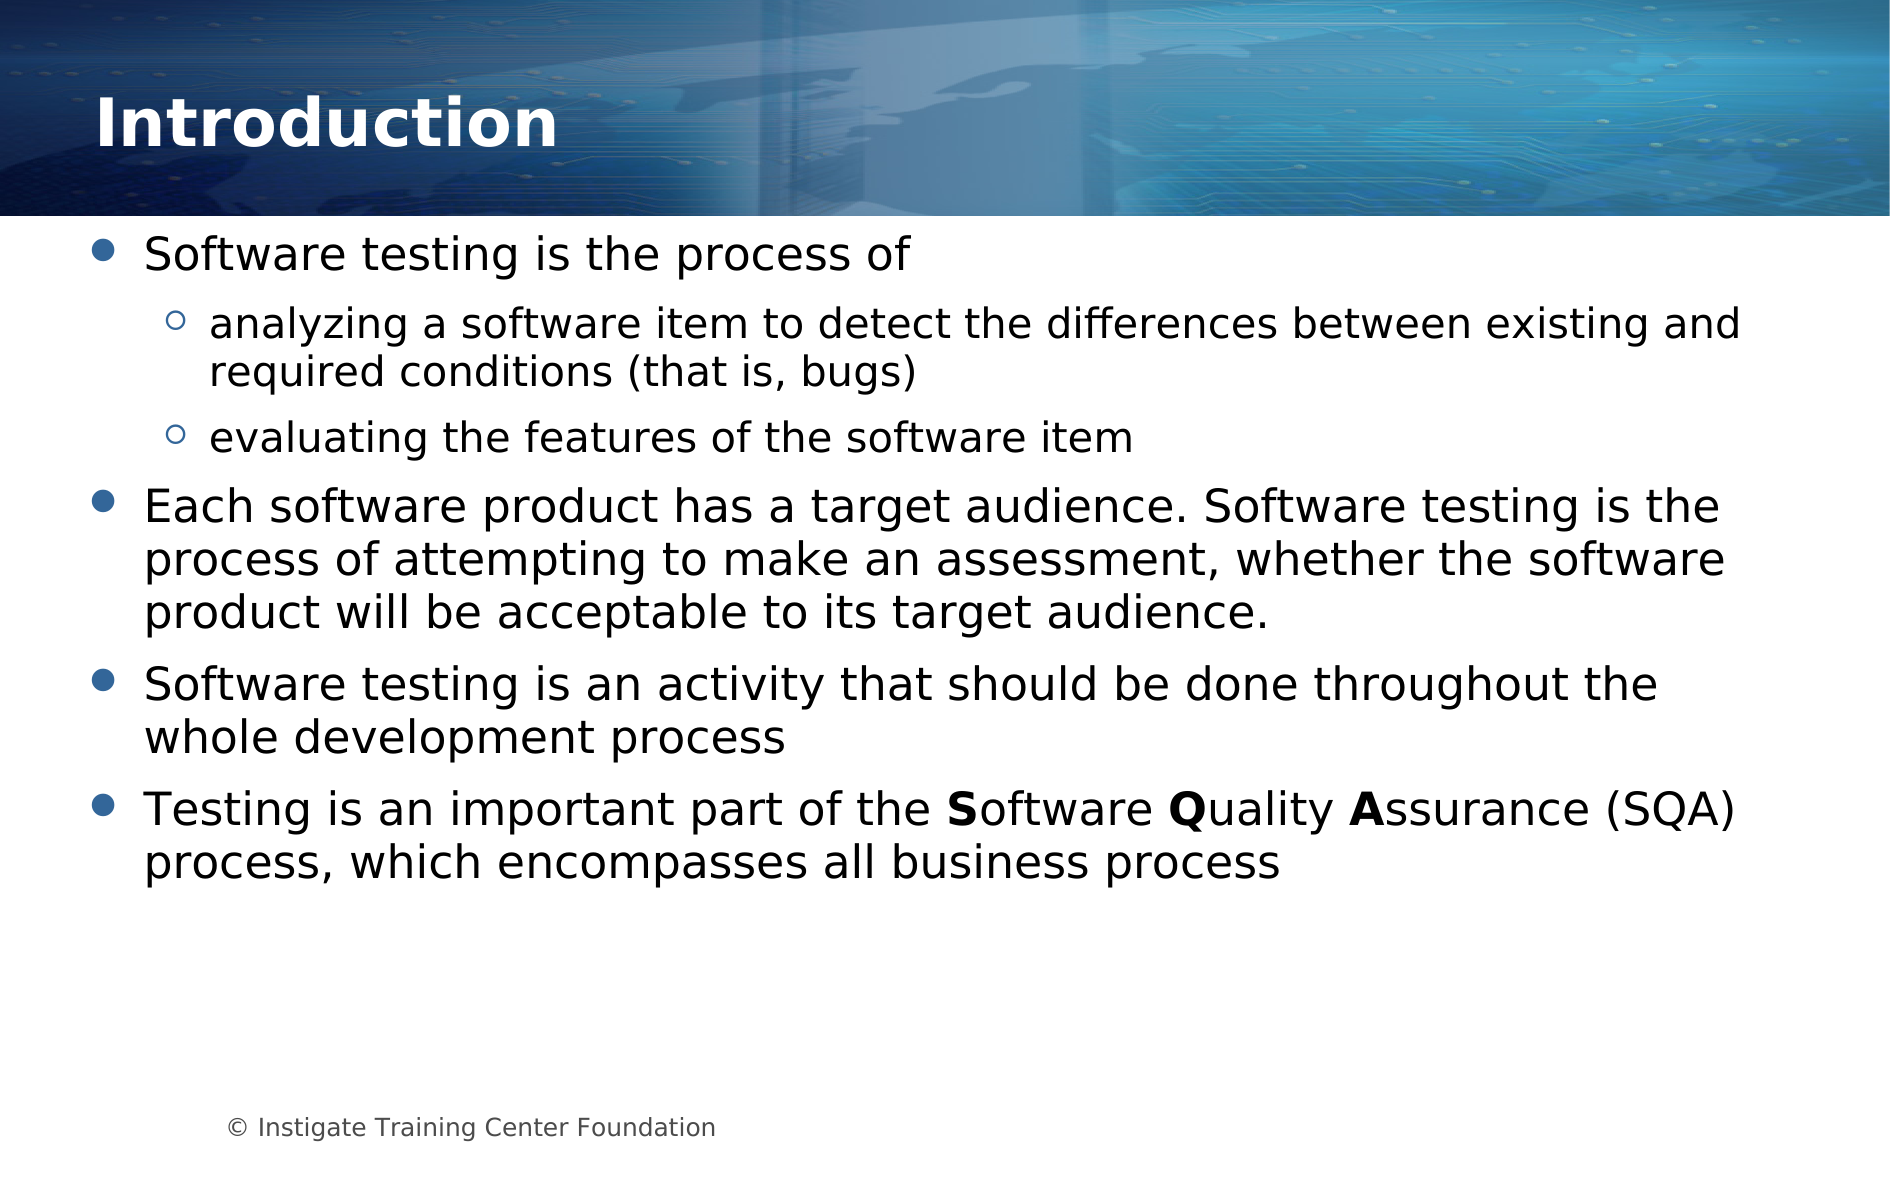

# Introduction
Software testing is the process of
analyzing a software item to detect the differences between existing and required conditions (that is, bugs)
evaluating the features of the software item
Each software product has a target audience. Software testing is the process of attempting to make an assessment, whether the software product will be acceptable to its target audience.
Software testing is an activity that should be done throughout the whole development process
Testing is an important part of the Software Quality Assurance (SQA) process, which encompasses all business process